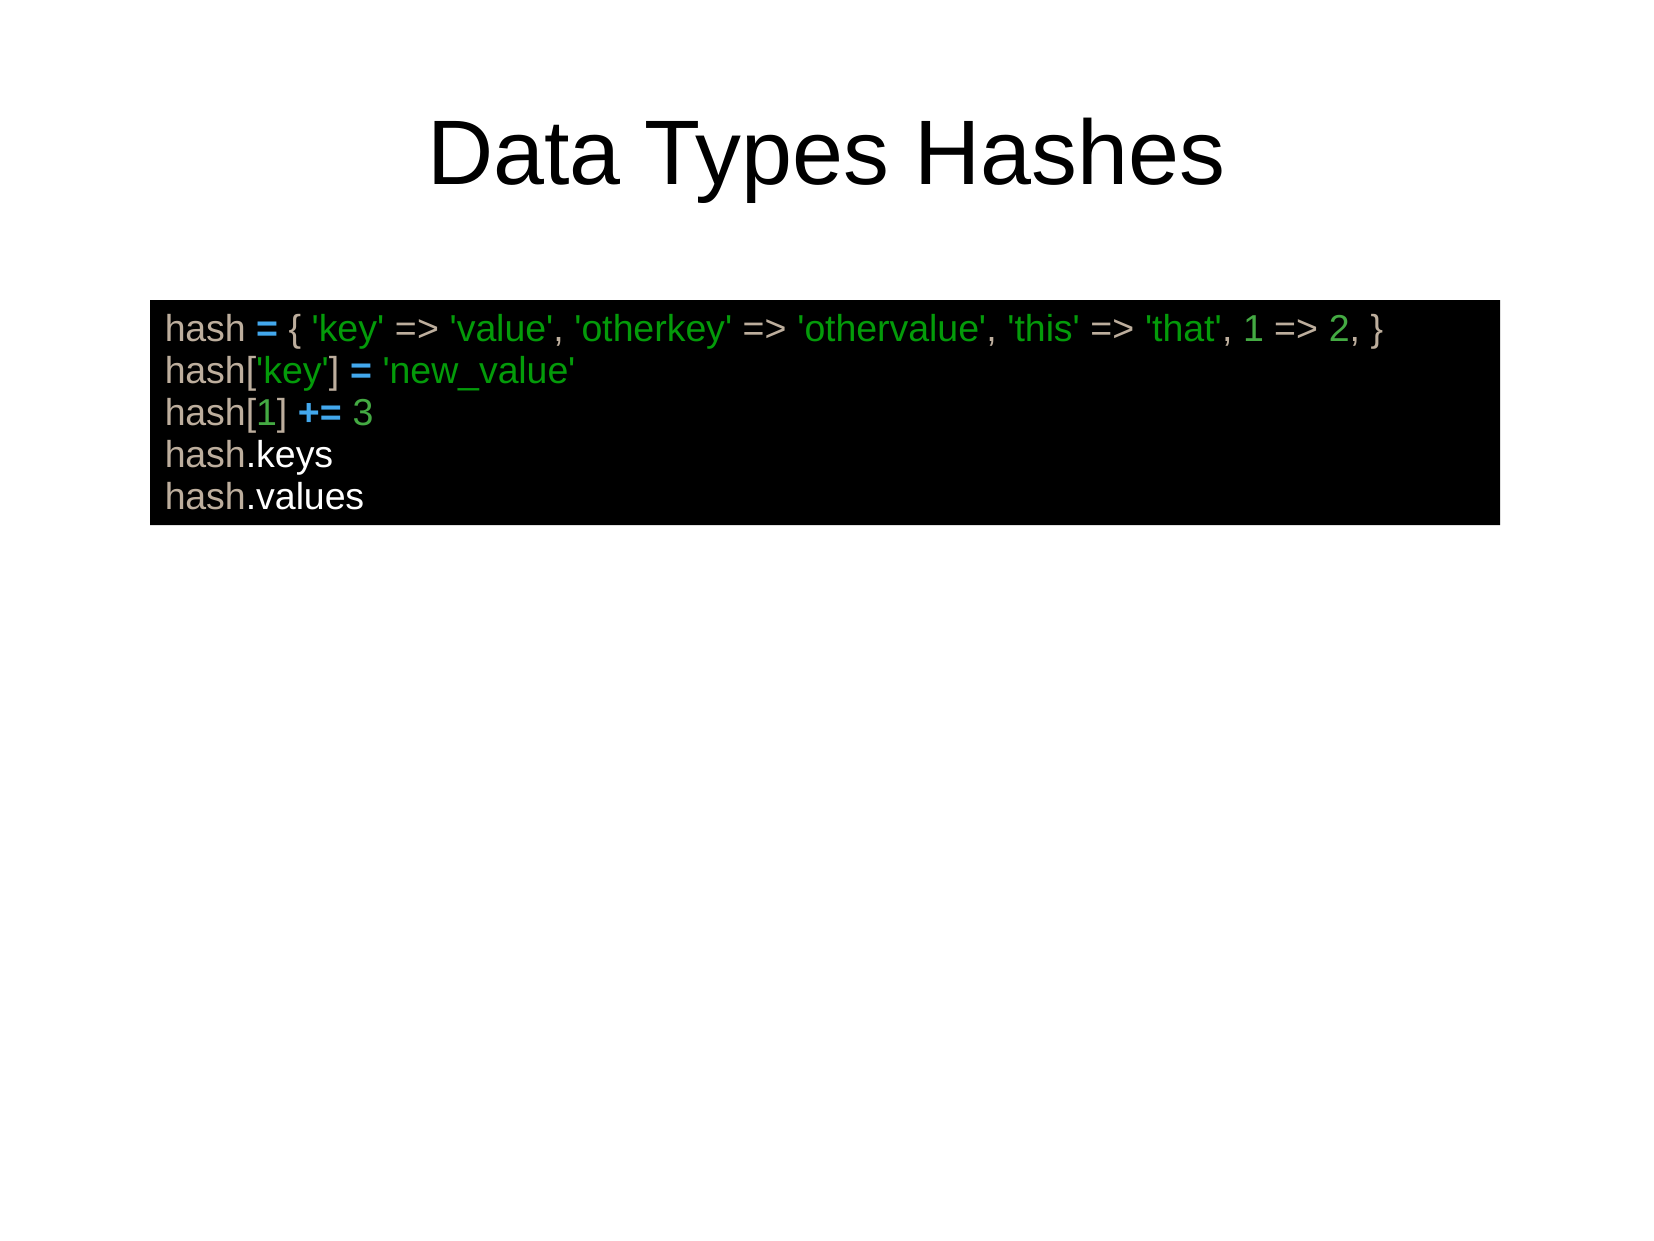

# Data Types Hashes
hash = { 'key' => 'value', 'otherkey' => 'othervalue', 'this' => 'that', 1 => 2, }
hash['key'] = 'new_value'
hash[1] += 3
hash.keys
hash.values